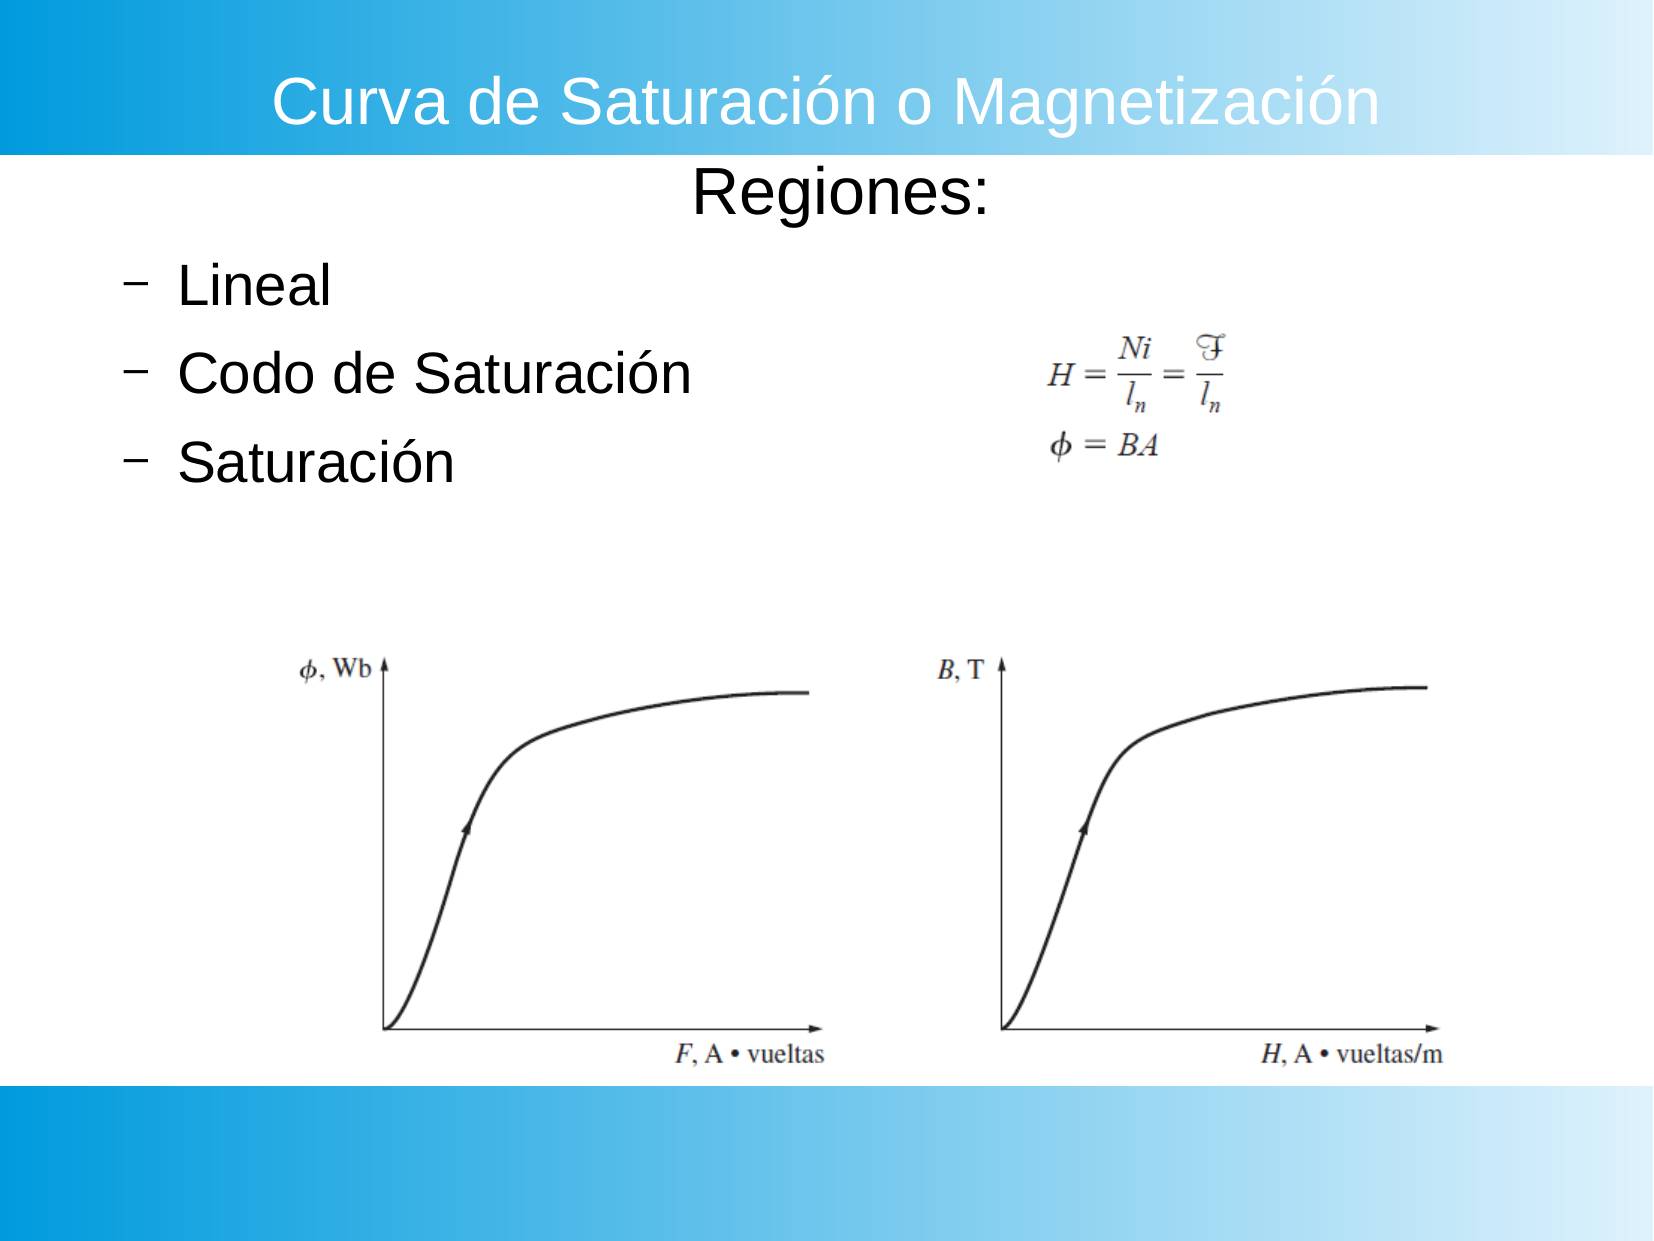

# Curva de Saturación o Magnetización
Regiones:
Lineal
Codo de Saturación
Saturación